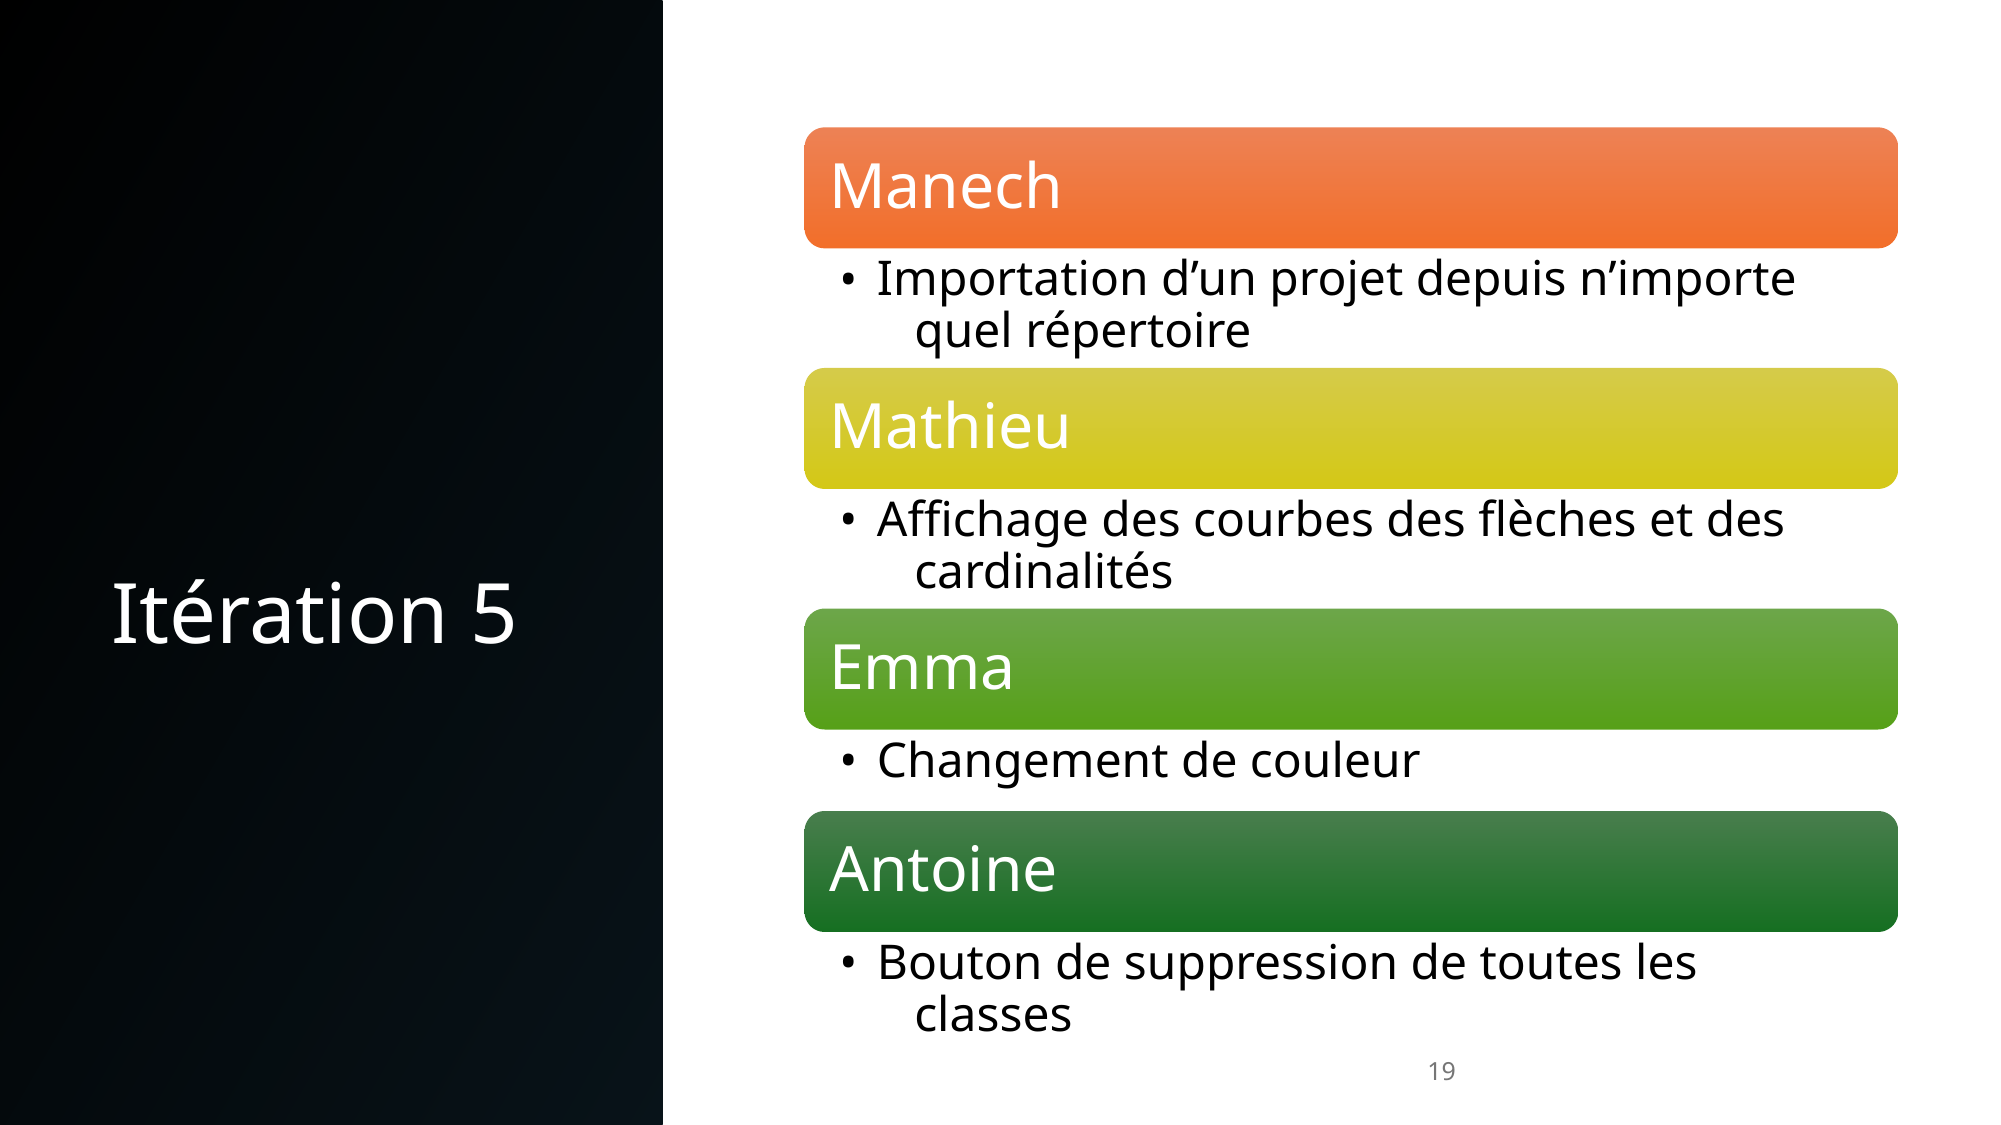

Manech
Importation d’un projet depuis n’importe quel répertoire
Mathieu
Affichage des courbes des flèches et des cardinalités
Emma
Changement de couleur
Antoine
Bouton de suppression de toutes les classes
# Itération 5
19